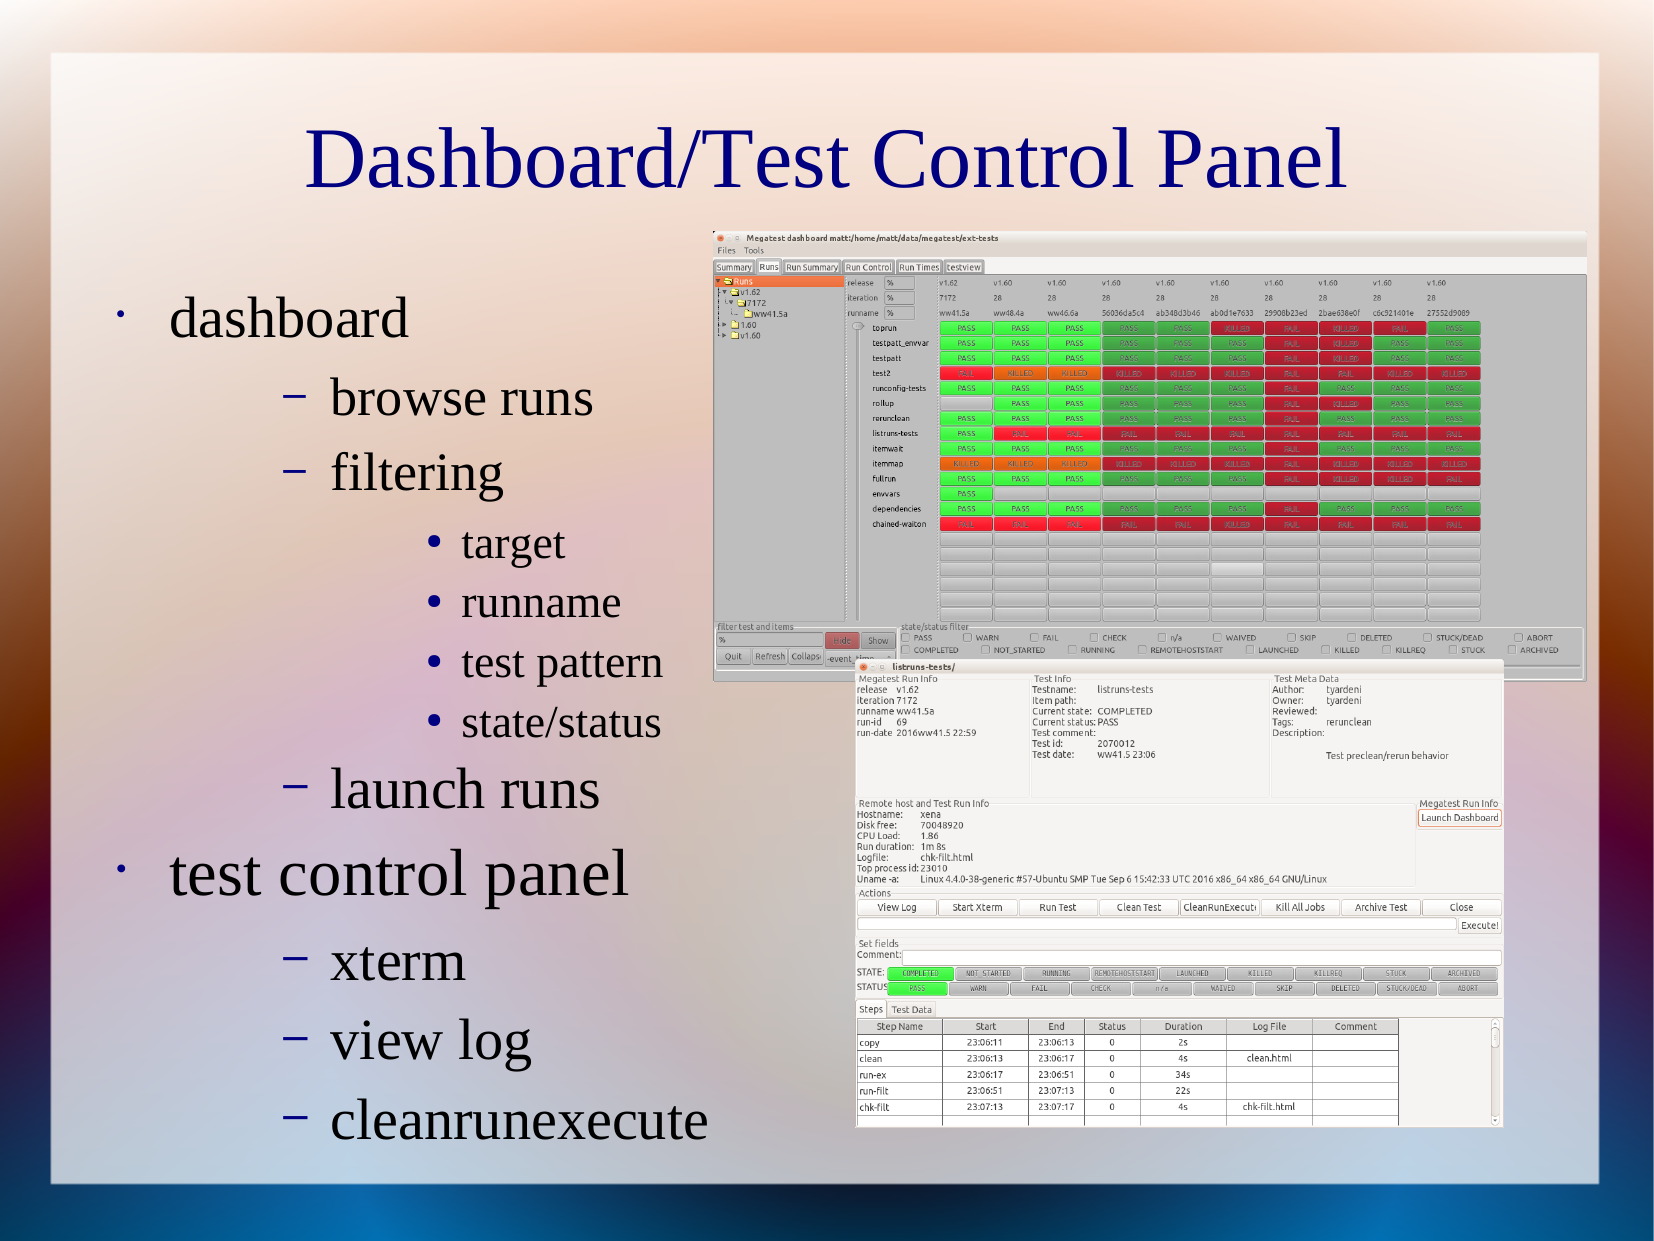

# Dashboard/Test Control Panel
dashboard
browse runs
filtering
target
runname
test pattern
state/status
launch runs
test control panel
xterm
view log
cleanrunexecute